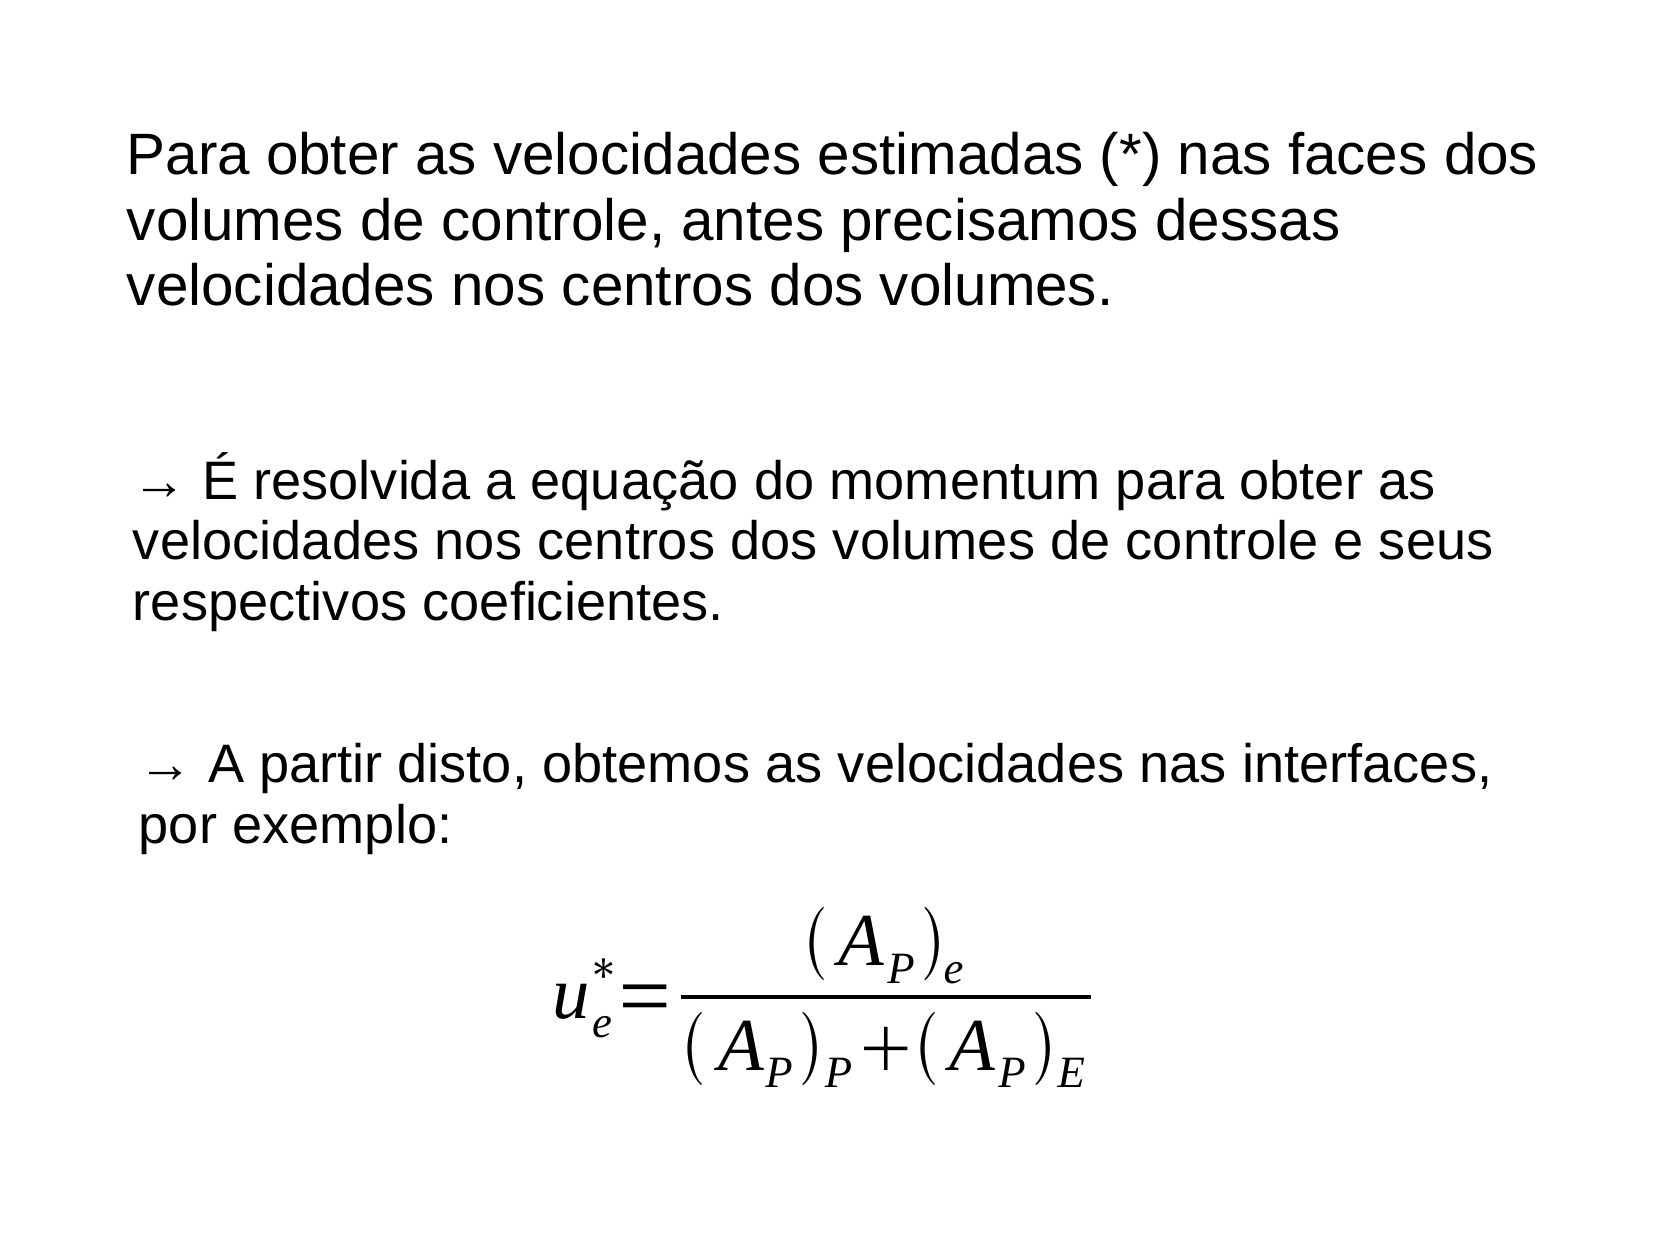

Para obter as velocidades estimadas (*) nas faces dos
volumes de controle, antes precisamos dessas
velocidades nos centros dos volumes.
→ É resolvida a equação do momentum para obter as
velocidades nos centros dos volumes de controle e seus
respectivos coeficientes.
→ A partir disto, obtemos as velocidades nas interfaces,
por exemplo: